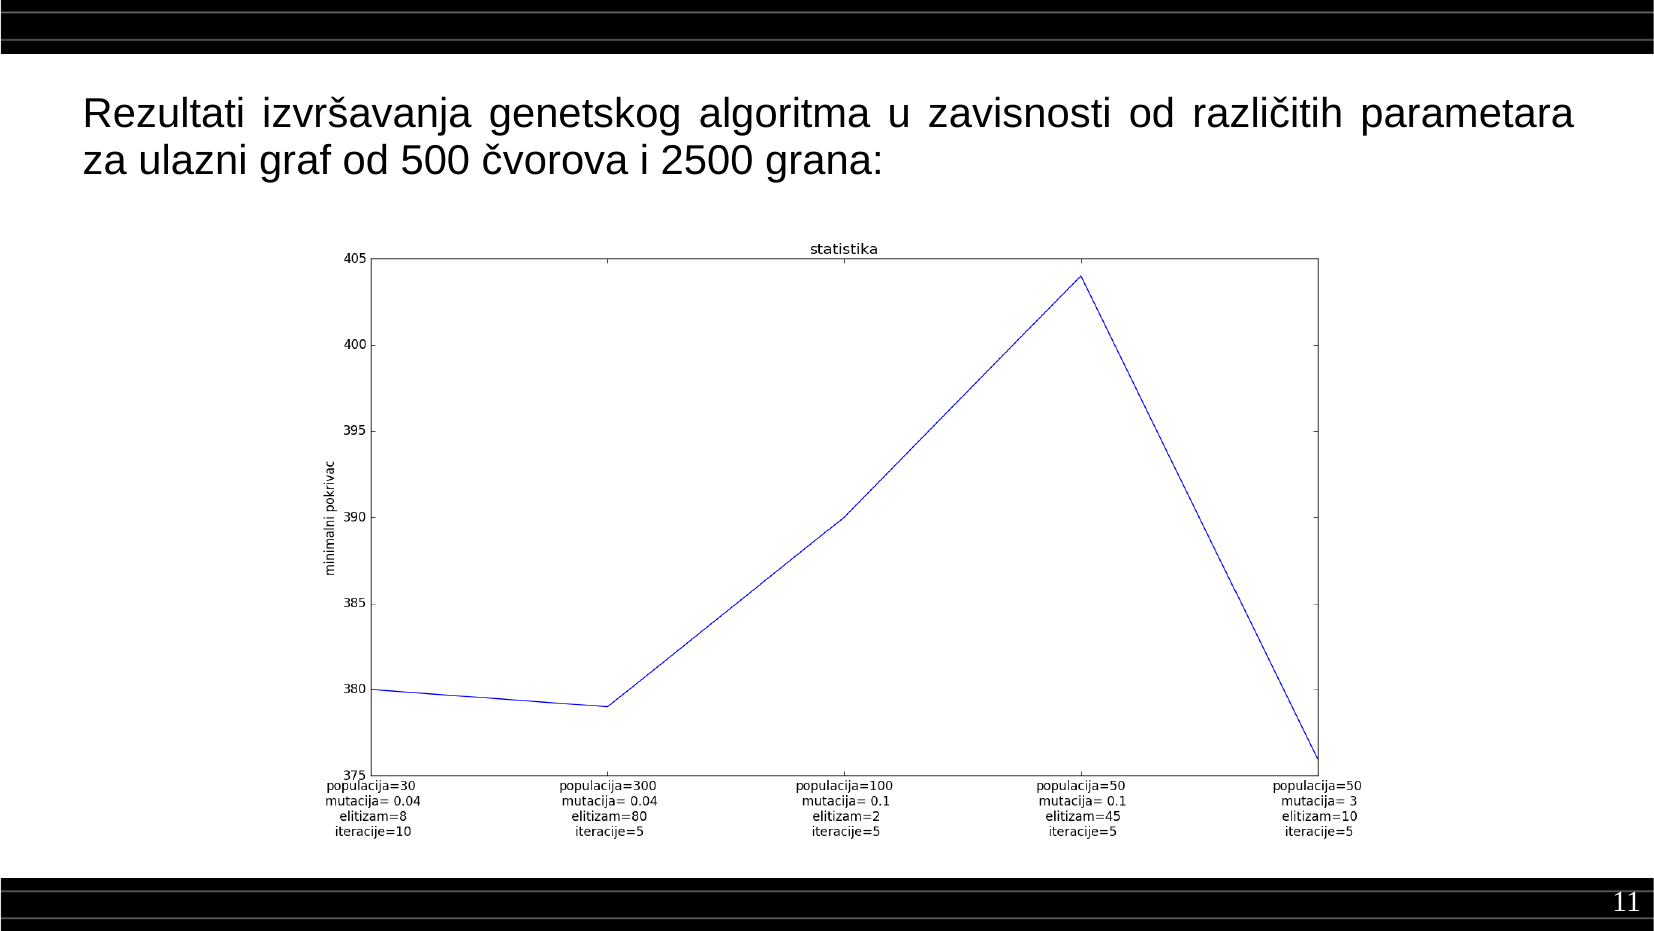

# Rezultati izvršavanja genetskog algoritma u zavisnosti od različitih parametara za ulazni graf od 500 čvorova i 2500 grana: